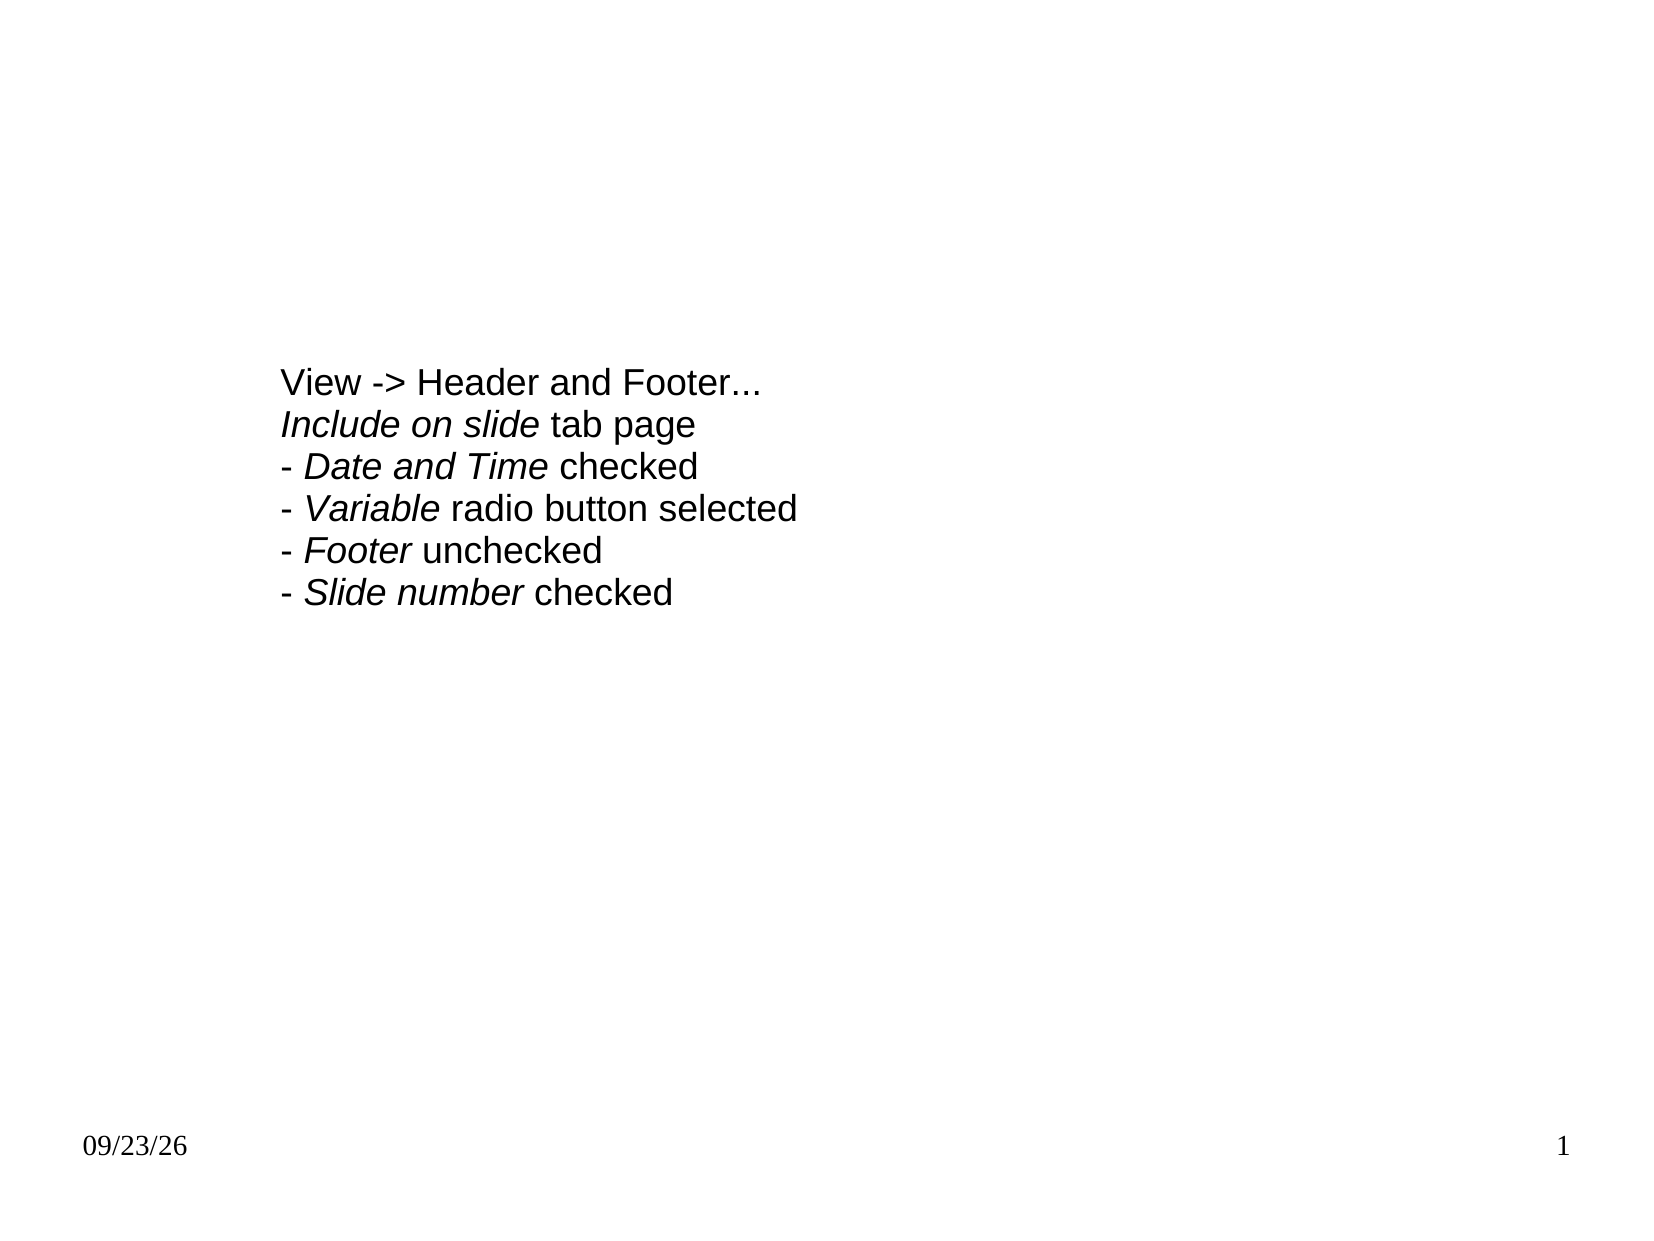

View -> Header and Footer...
Include on slide tab page
- Date and Time checked
- Variable radio button selected
- Footer unchecked
- Slide number checked
1